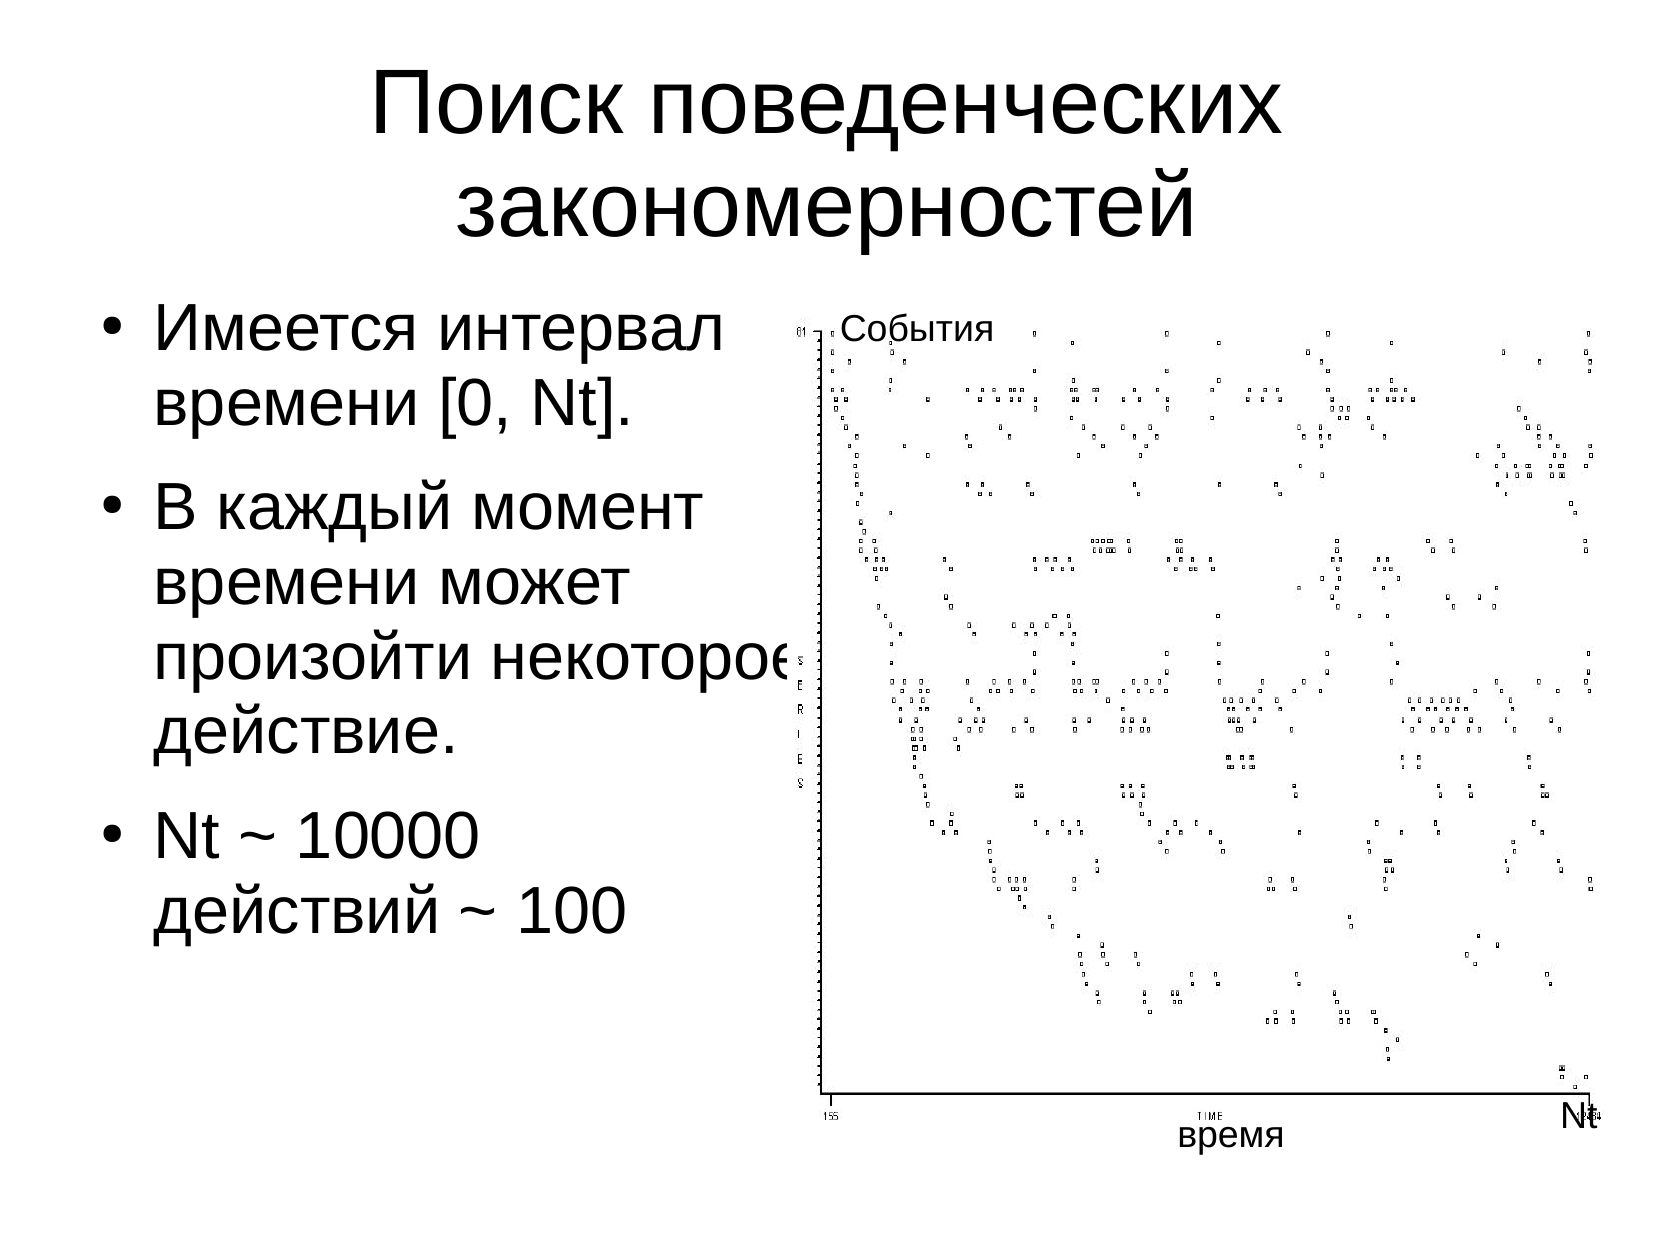

# Поиск поведенческих закономерностей
Имеется интервал времени [0, Nt].
В каждый момент времени может произойти некоторое действие.
Nt ~ 10000
действий ~ 100
События
Nt
время